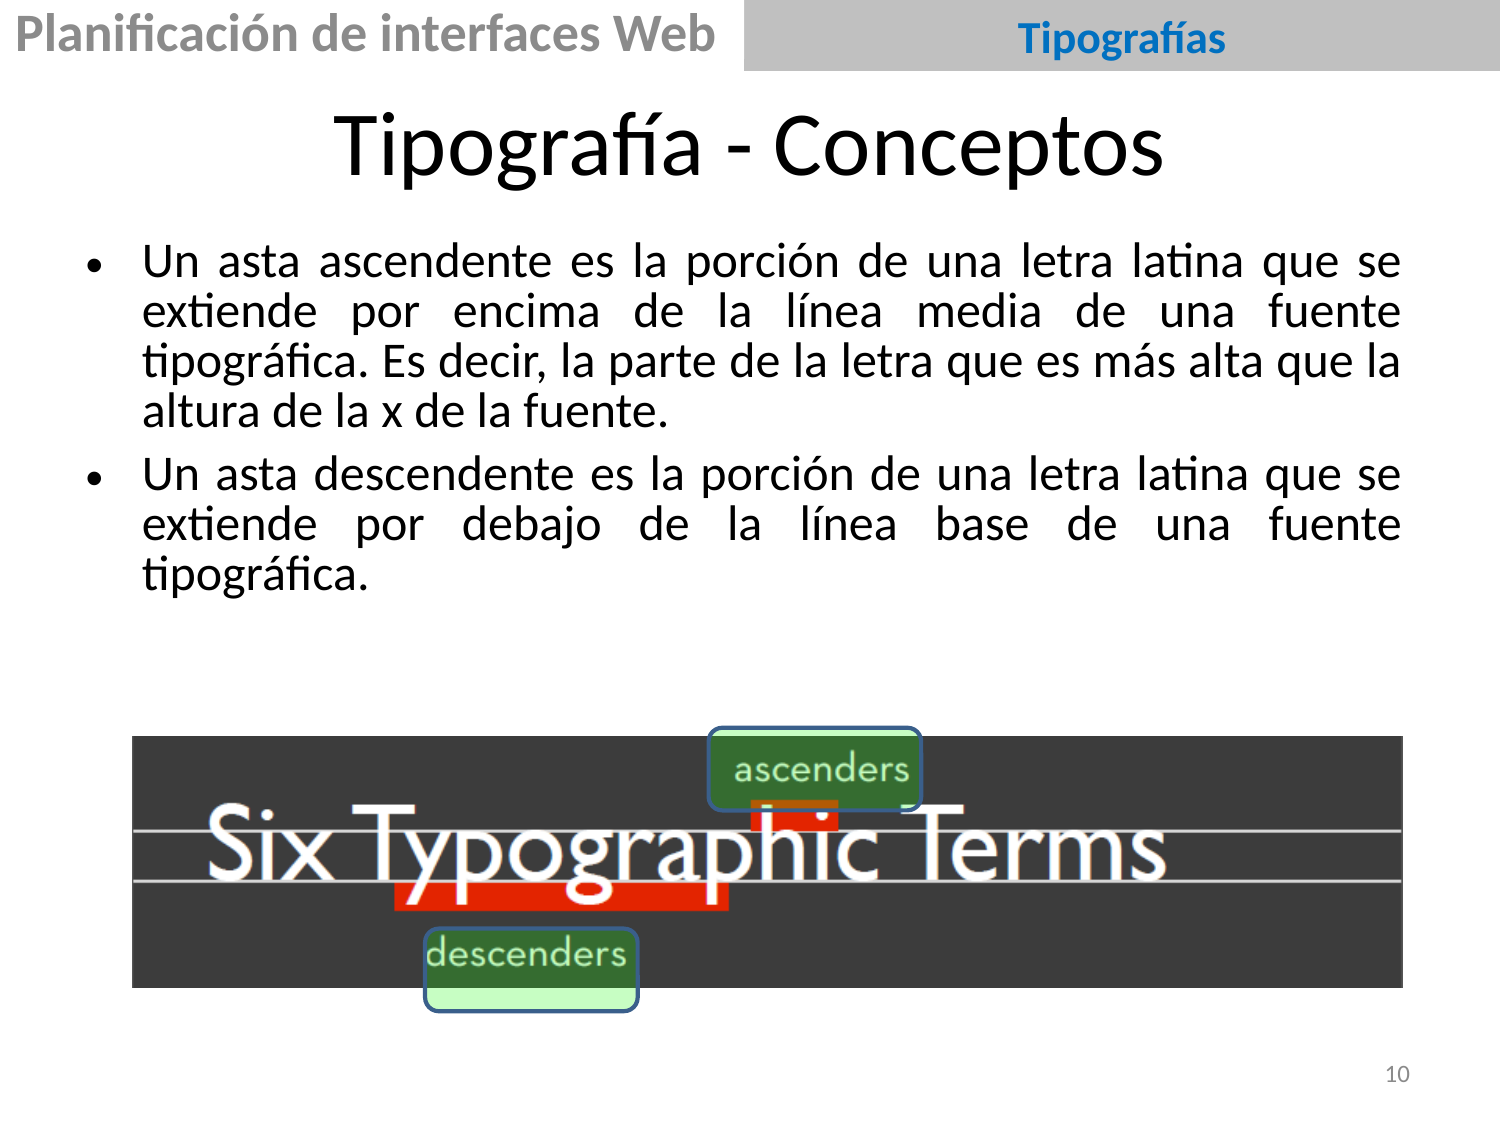

Planificación de interfaces Web
Tipografías
# Tipografía - Conceptos
Un asta ascendente es la porción de una letra latina que se extiende por encima de la línea media de una fuente tipográfica. Es decir, la parte de la letra que es más alta que la altura de la x de la fuente.
Un asta descendente es la porción de una letra latina que se extiende por debajo de la línea base de una fuente tipográfica.